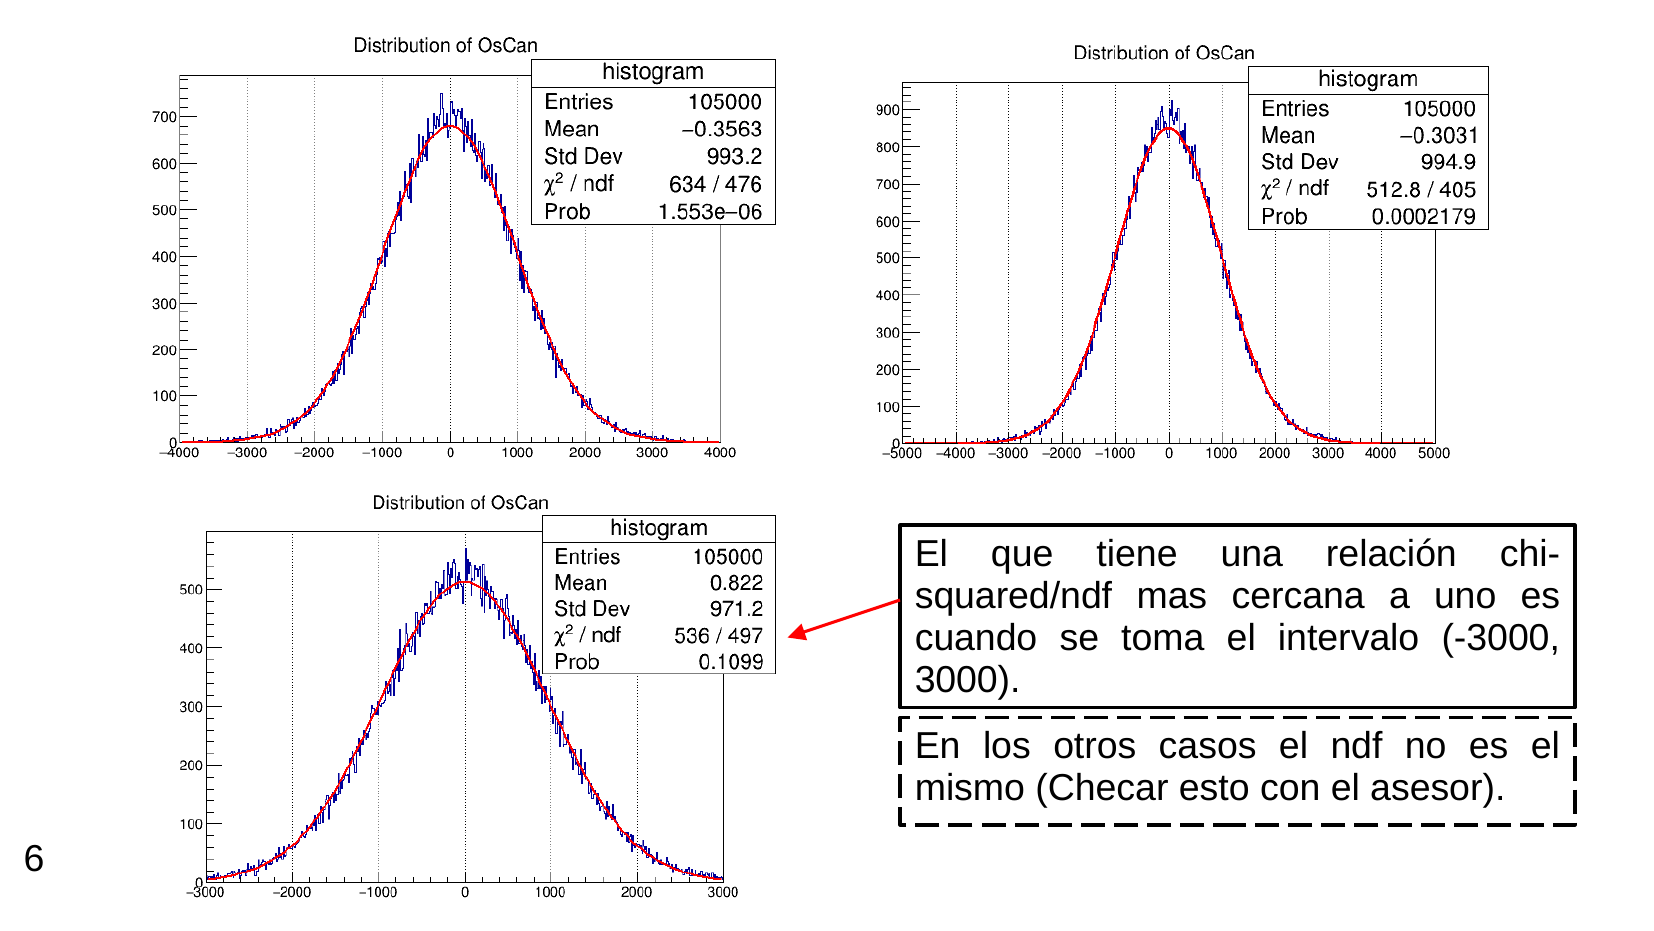

El que tiene una relación chi-squared/ndf mas cercana a uno es cuando se toma el intervalo (-3000, 3000).
En los otros casos el ndf no es el mismo (Checar esto con el asesor).